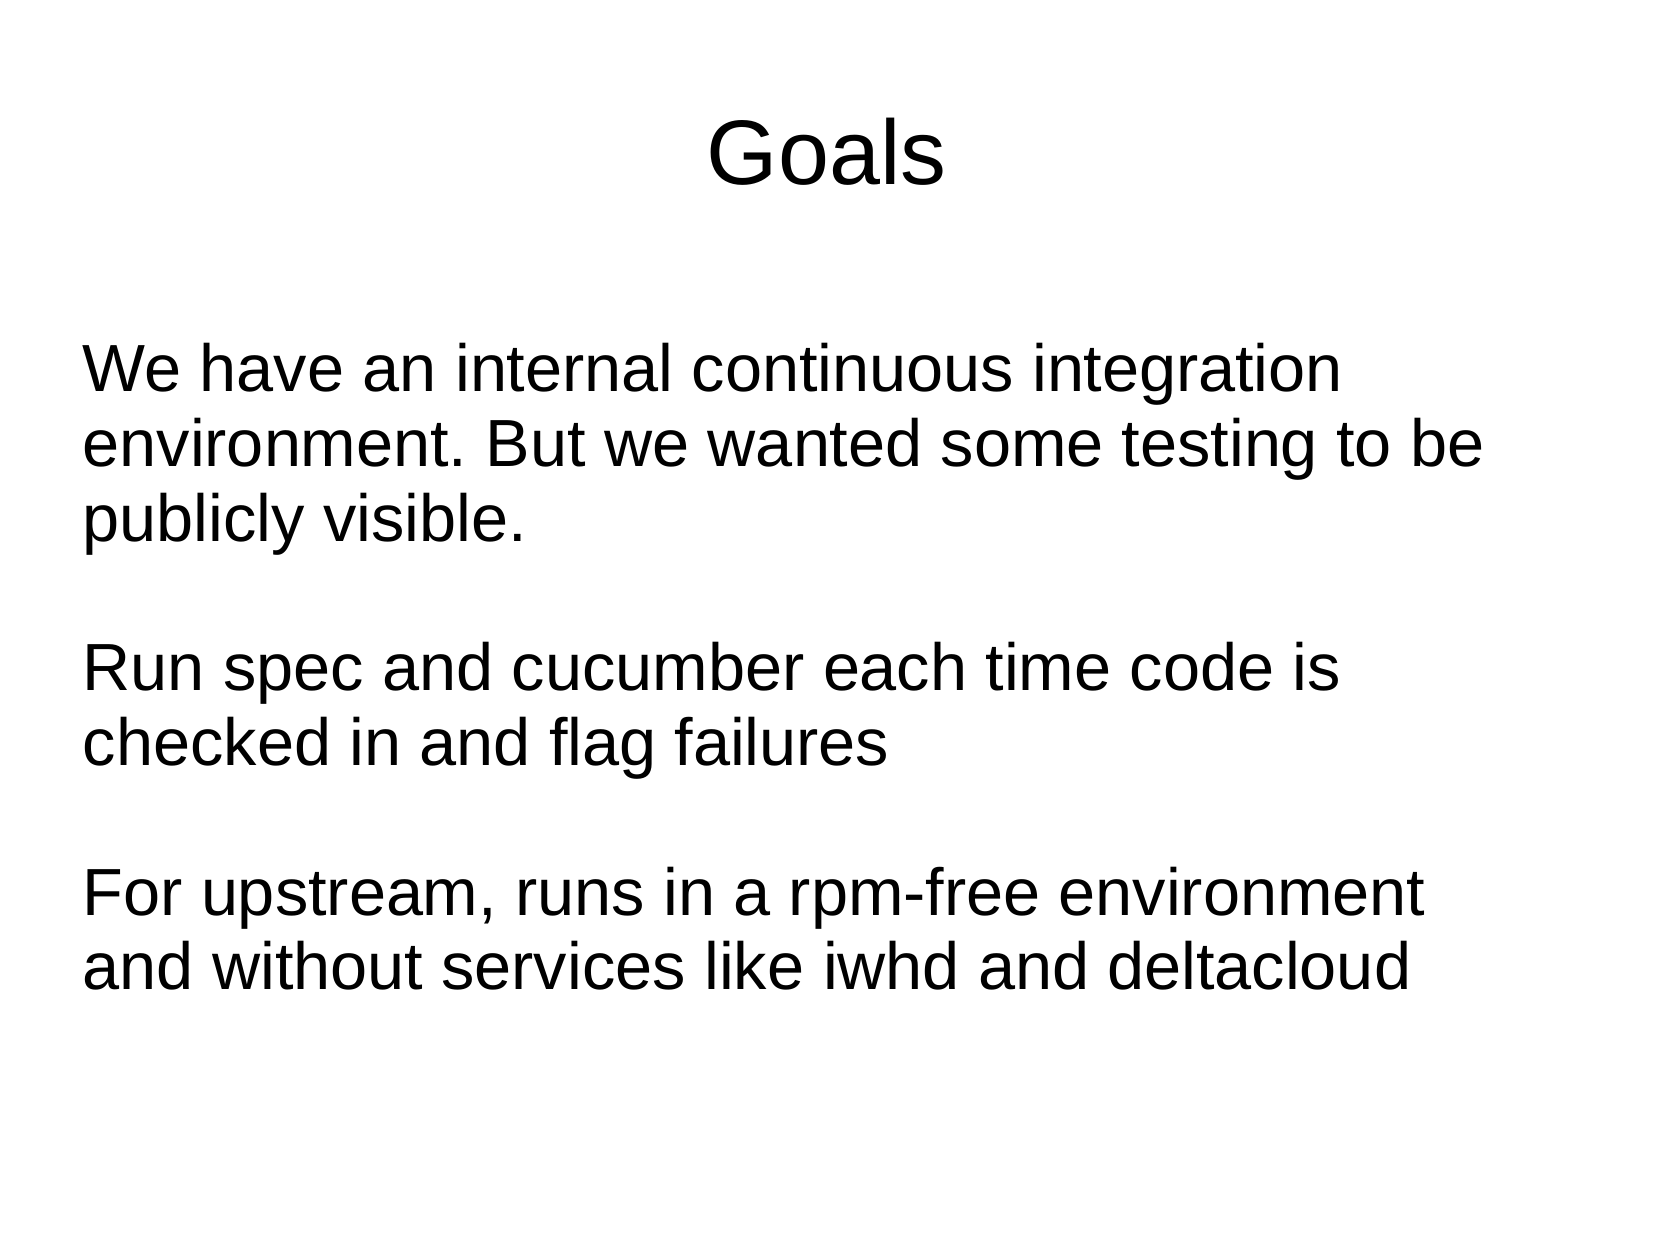

# Goals
We have an internal continuous integration environment. But we wanted some testing to be publicly visible.
Run spec and cucumber each time code is checked in and flag failures
For upstream, runs in a rpm-free environment and without services like iwhd and deltacloud